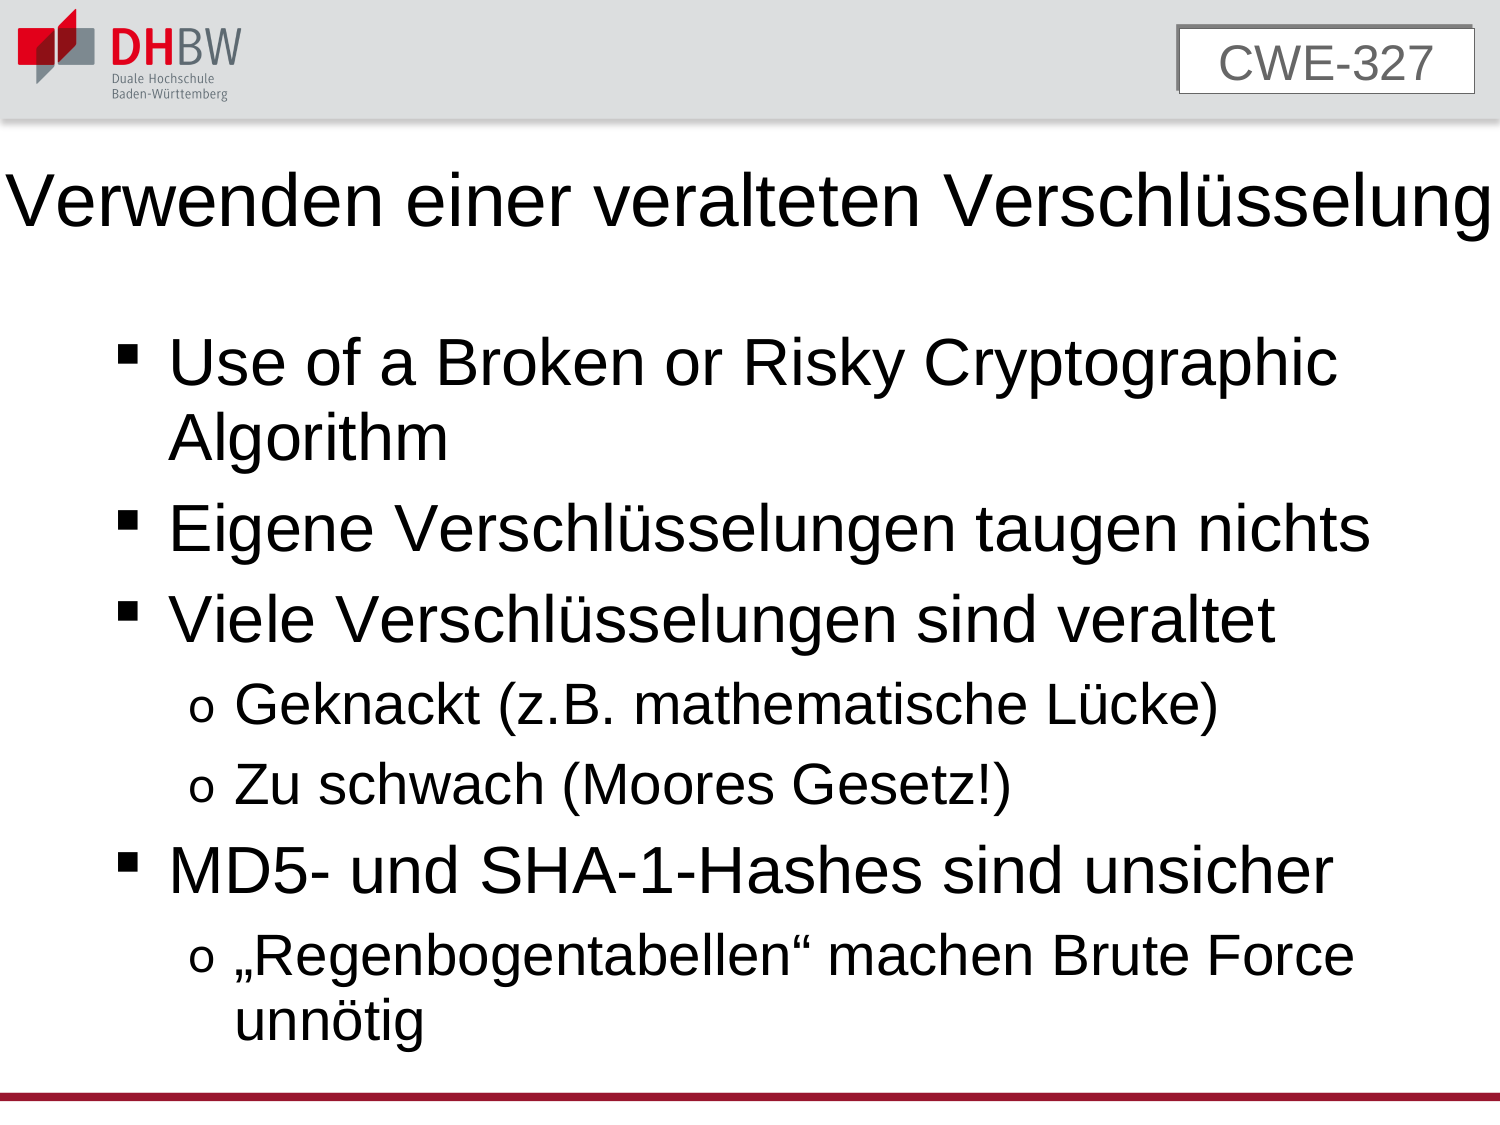

CWE-327
# Verwenden einer veralteten Verschlüsselung
Use of a Broken or Risky Cryptographic Algorithm
Eigene Verschlüsselungen taugen nichts
Viele Verschlüsselungen sind veraltet
Geknackt (z.B. mathematische Lücke)
Zu schwach (Moores Gesetz!)
MD5- und SHA-1-Hashes sind unsicher
„Regenbogentabellen“ machen Brute Force unnötig